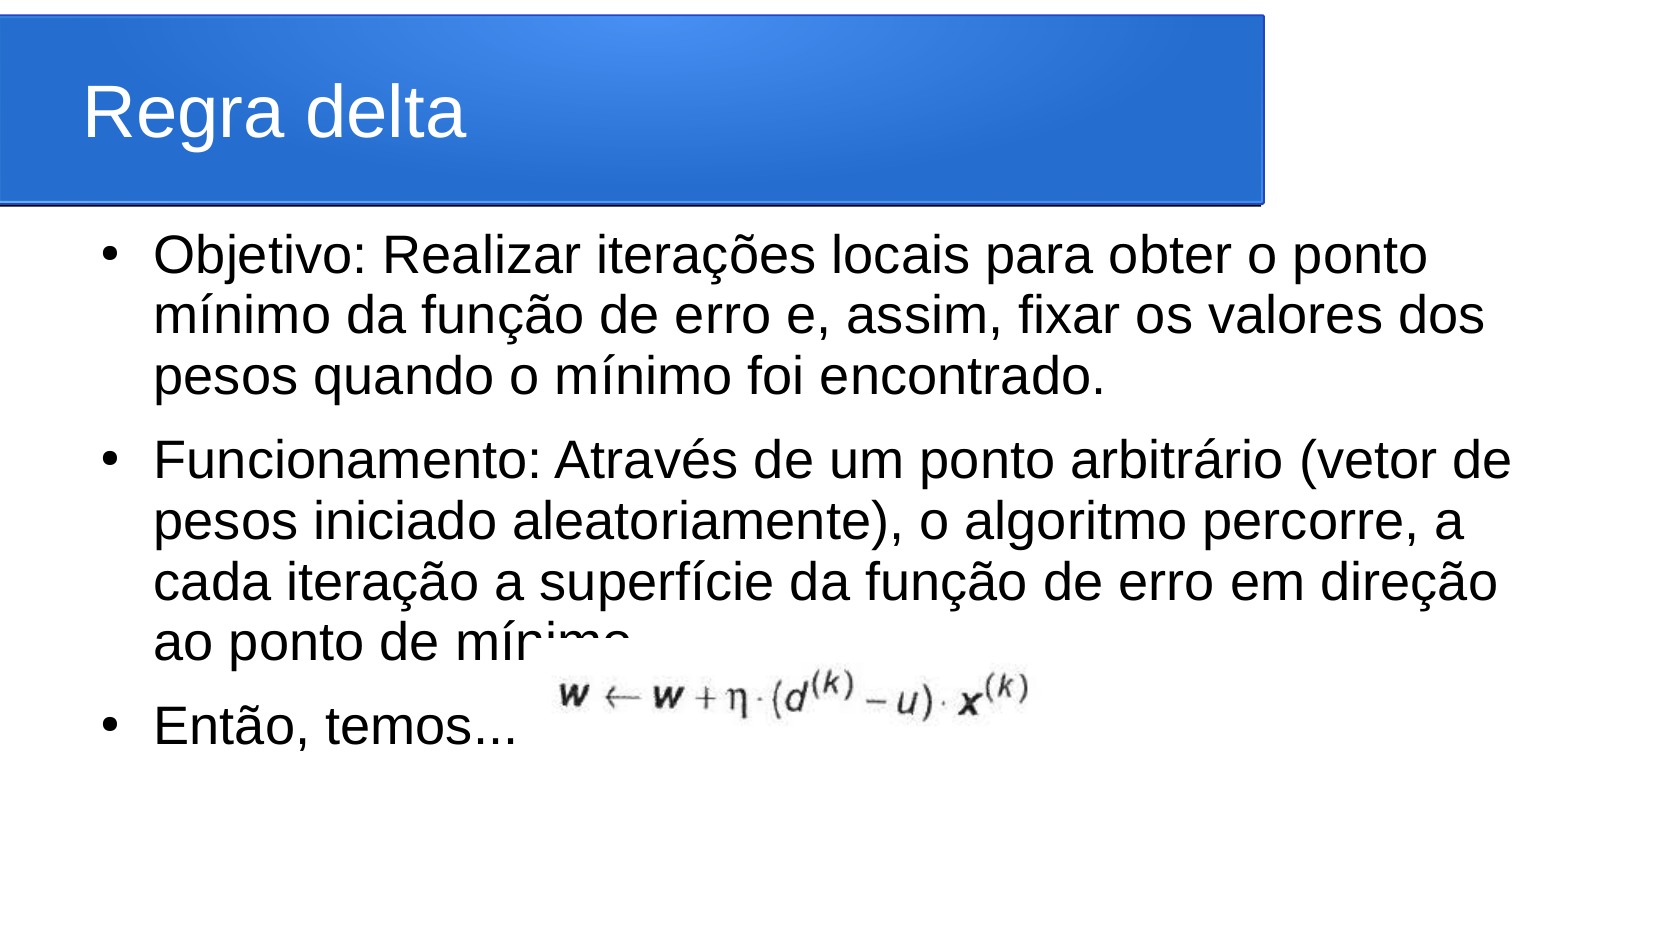

# Regra delta
Objetivo: Realizar iterações locais para obter o ponto mínimo da função de erro e, assim, fixar os valores dos pesos quando o mínimo foi encontrado.
Funcionamento: Através de um ponto arbitrário (vetor de pesos iniciado aleatoriamente), o algoritmo percorre, a cada iteração a superfície da função de erro em direção ao ponto de mínimo.
Então, temos...